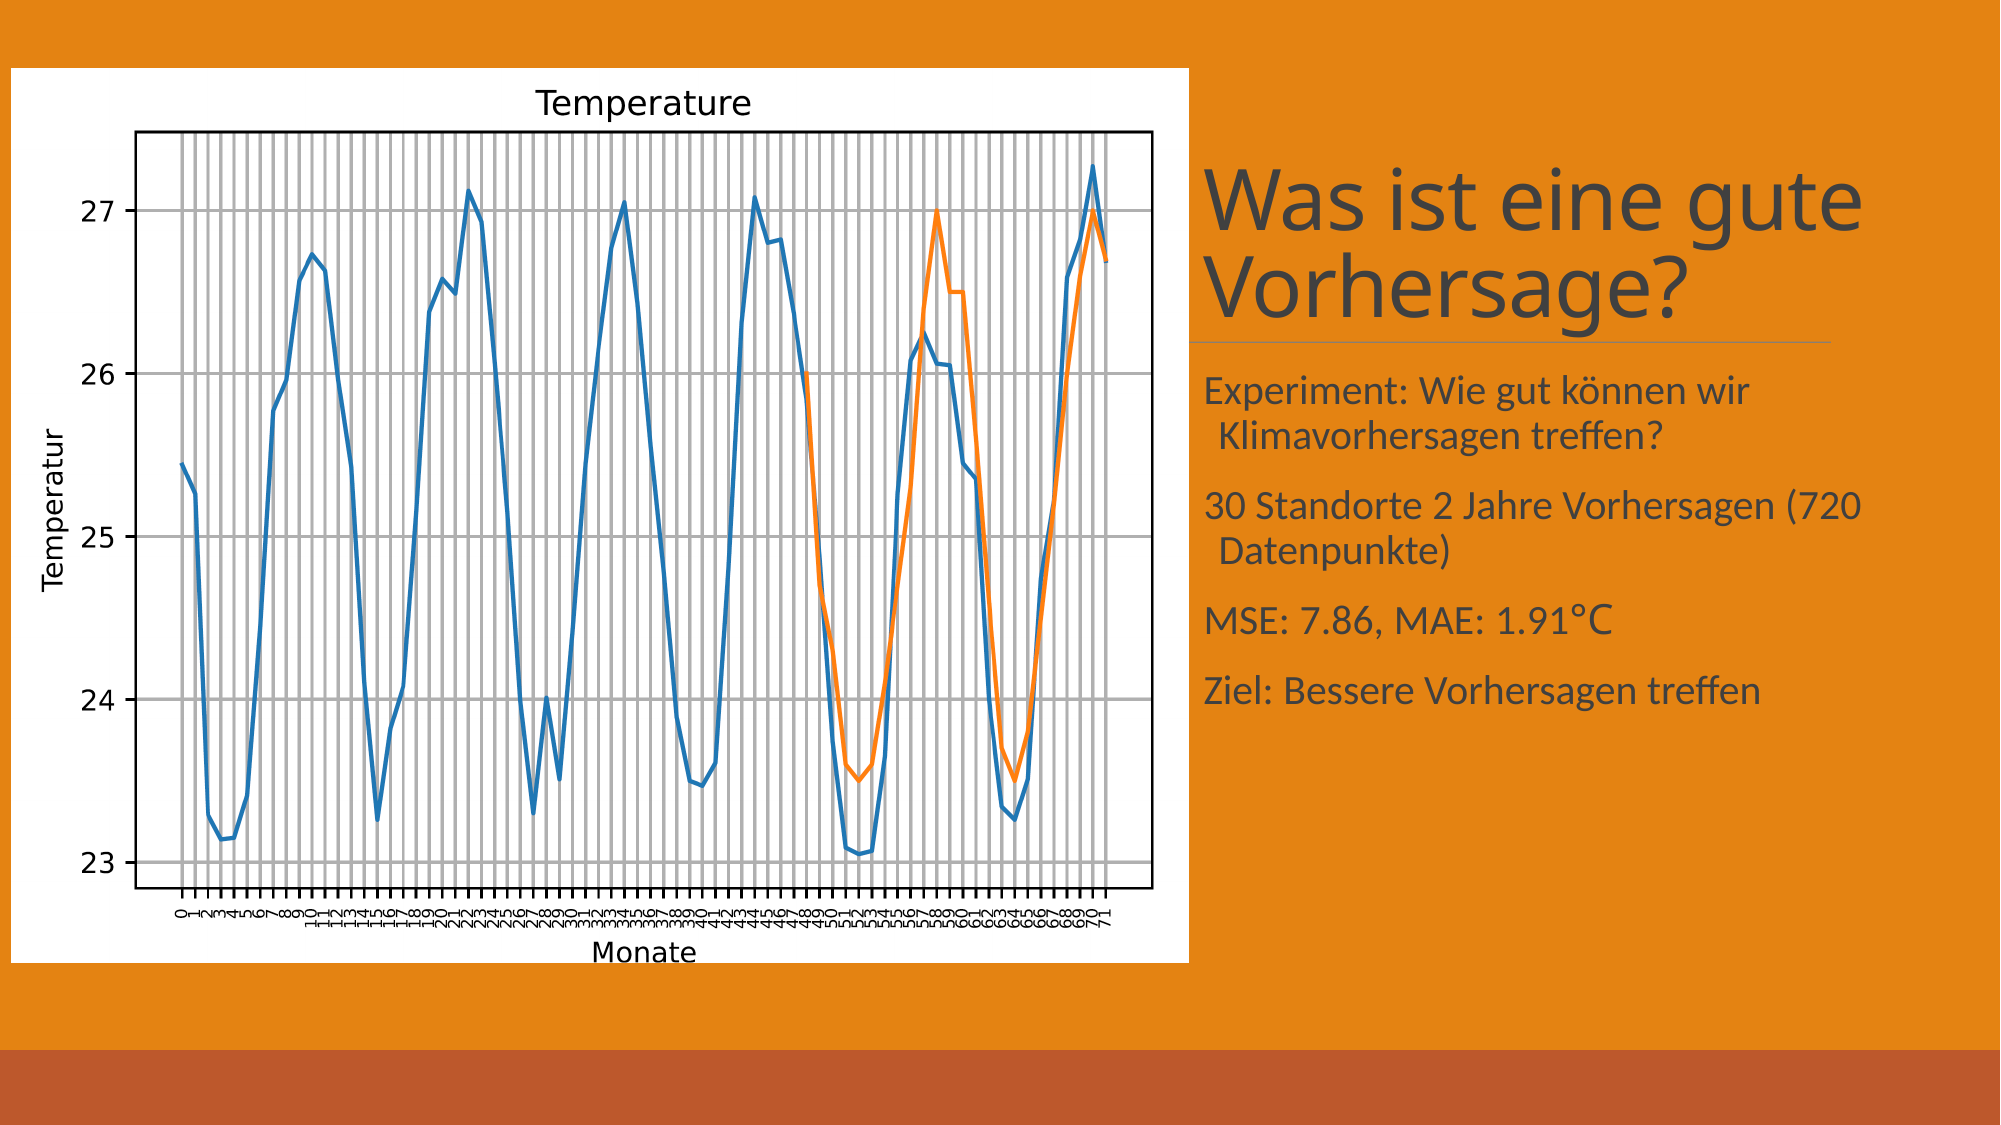

# Was ist eine gute Vorhersage?
Experiment: Wie gut können wir Klimavorhersagen treffen?
30 Standorte 2 Jahre Vorhersagen (720 Datenpunkte)
MSE: 7.86, MAE: 1.91°C
Ziel: Bessere Vorhersagen treffen